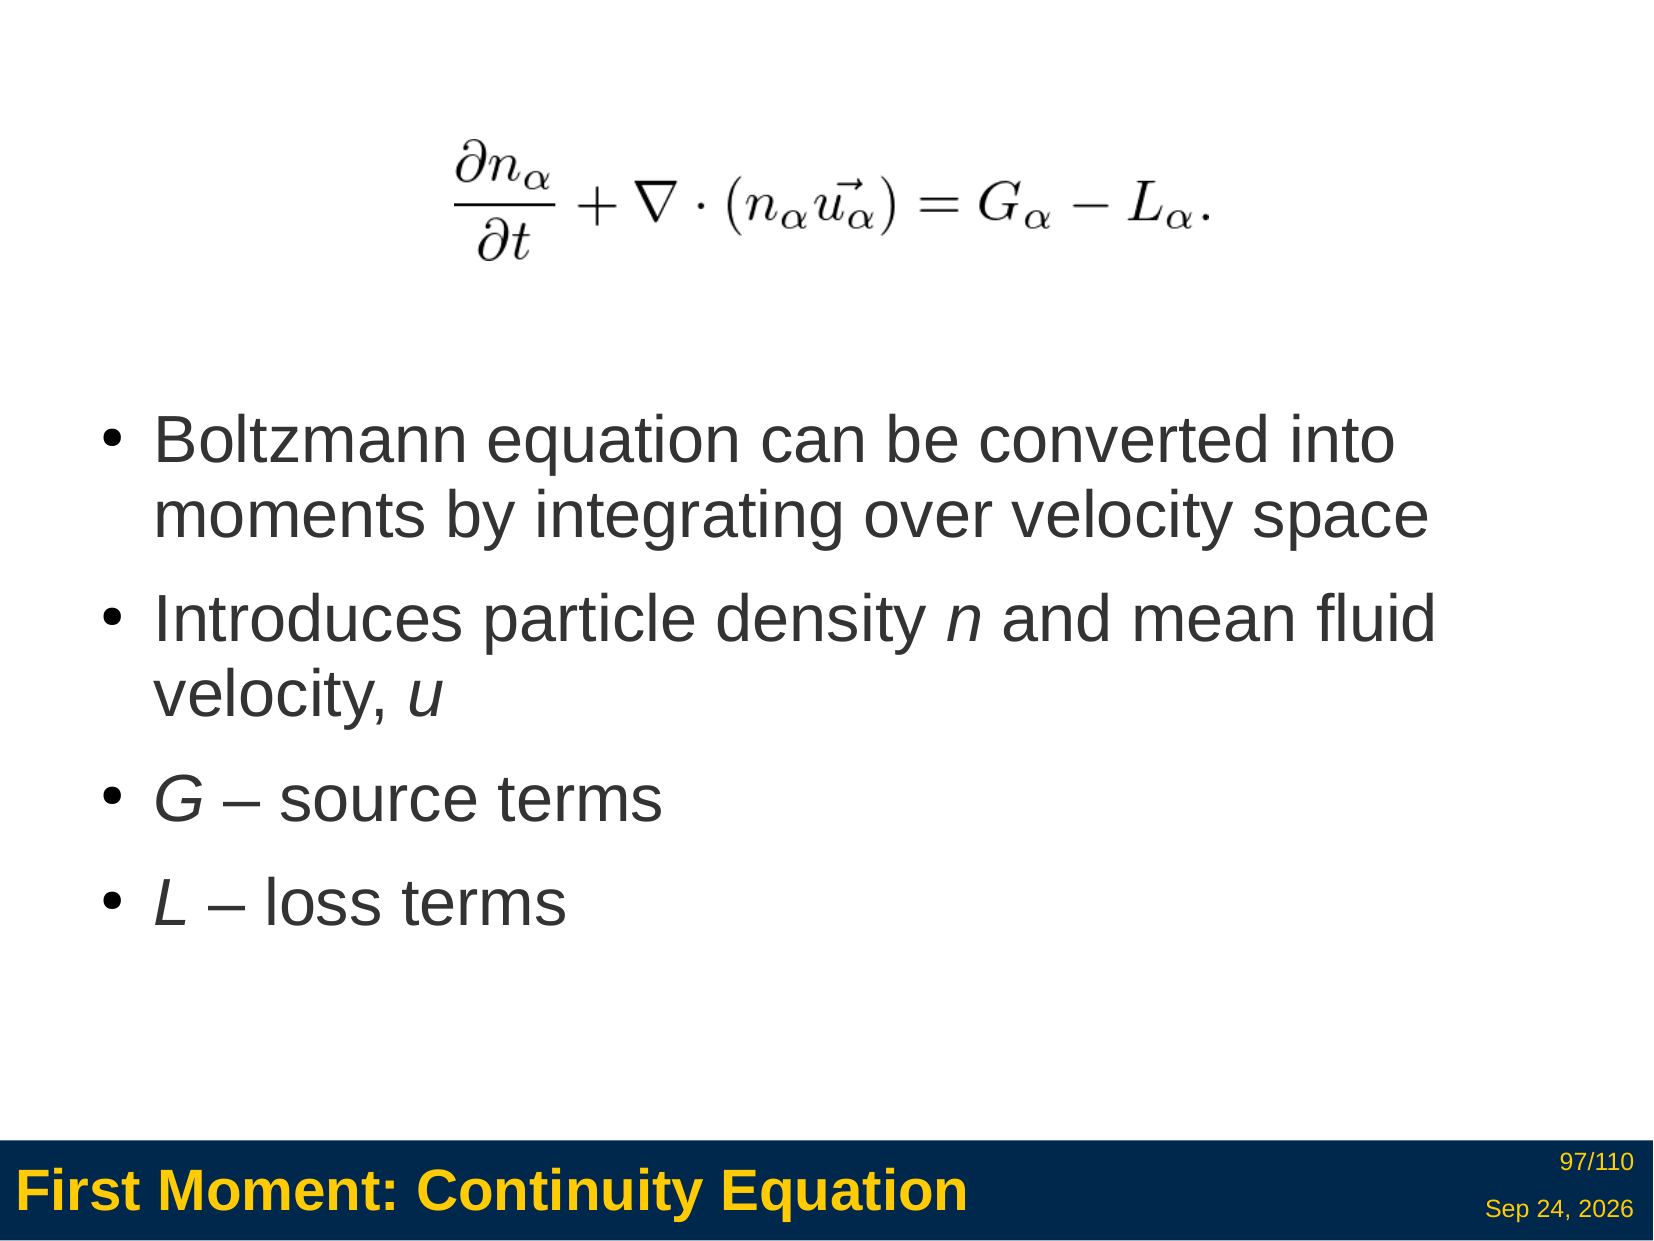

Boltzmann equation can be converted into moments by integrating over velocity space
Introduces particle density n and mean fluid velocity, u
G – source terms
L – loss terms
# First Moment: Continuity Equation
97